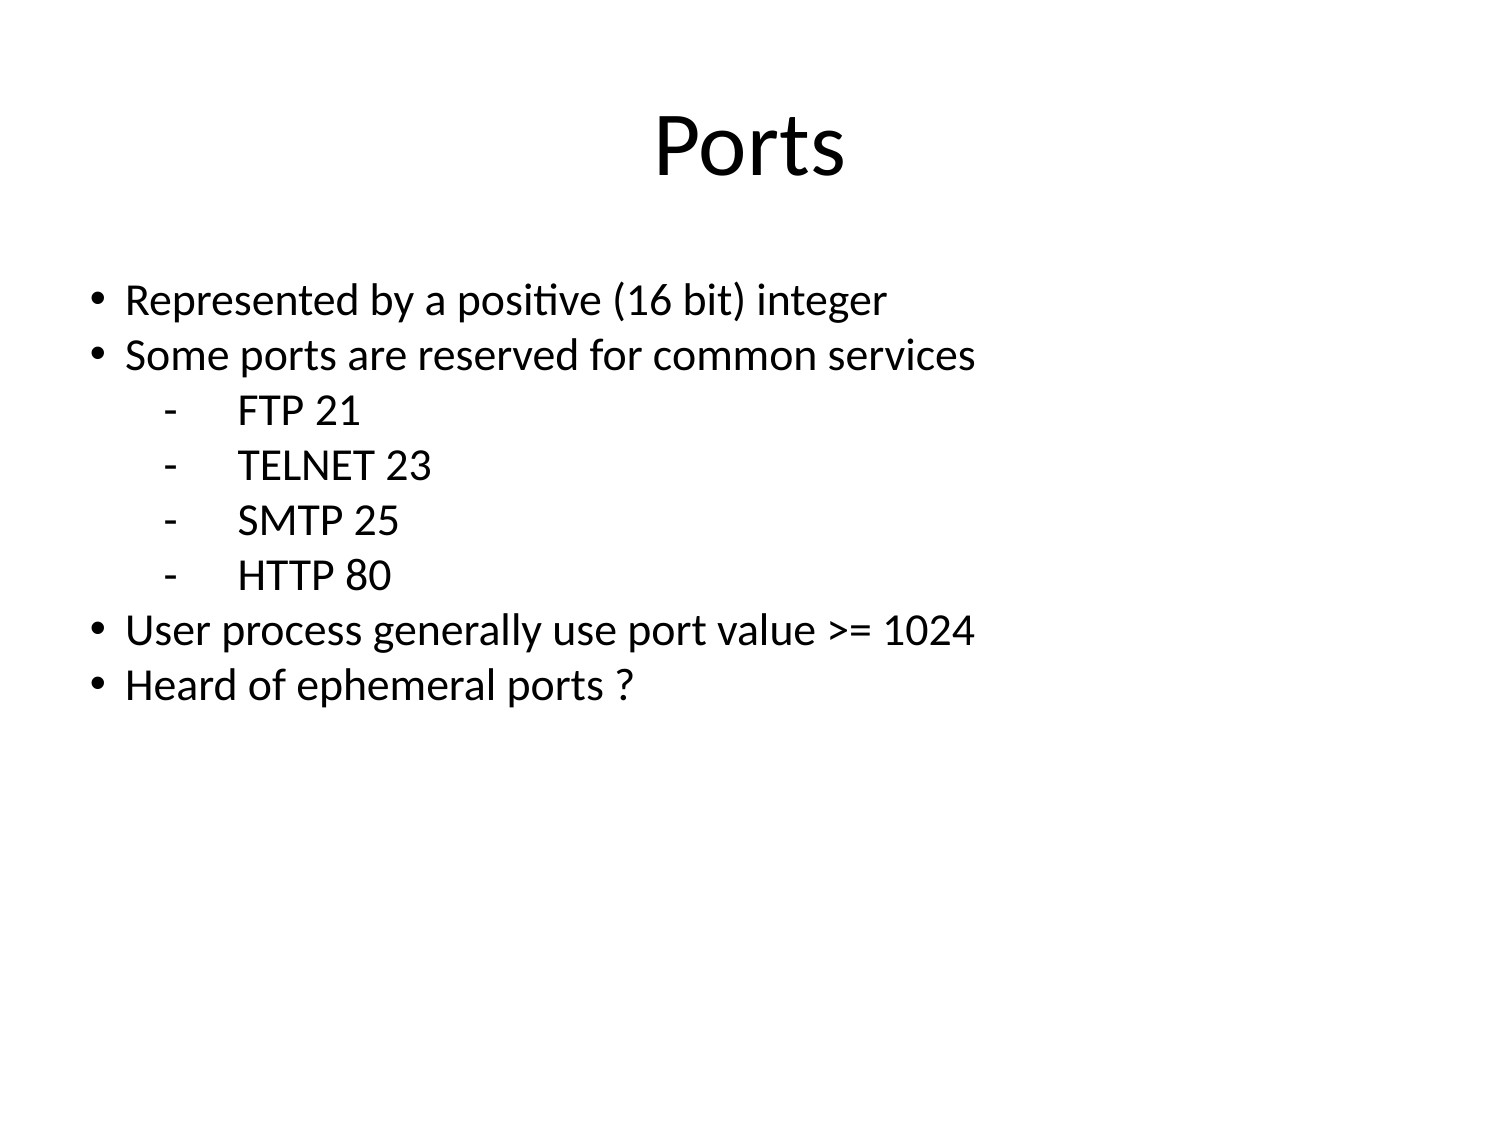

Ports
Represented by a positive (16 bit) integer
Some ports are reserved for common services
 	-	FTP 21
	-	TELNET 23
	-	SMTP 25
	-	HTTP 80
User process generally use port value >= 1024
Heard of ephemeral ports ?